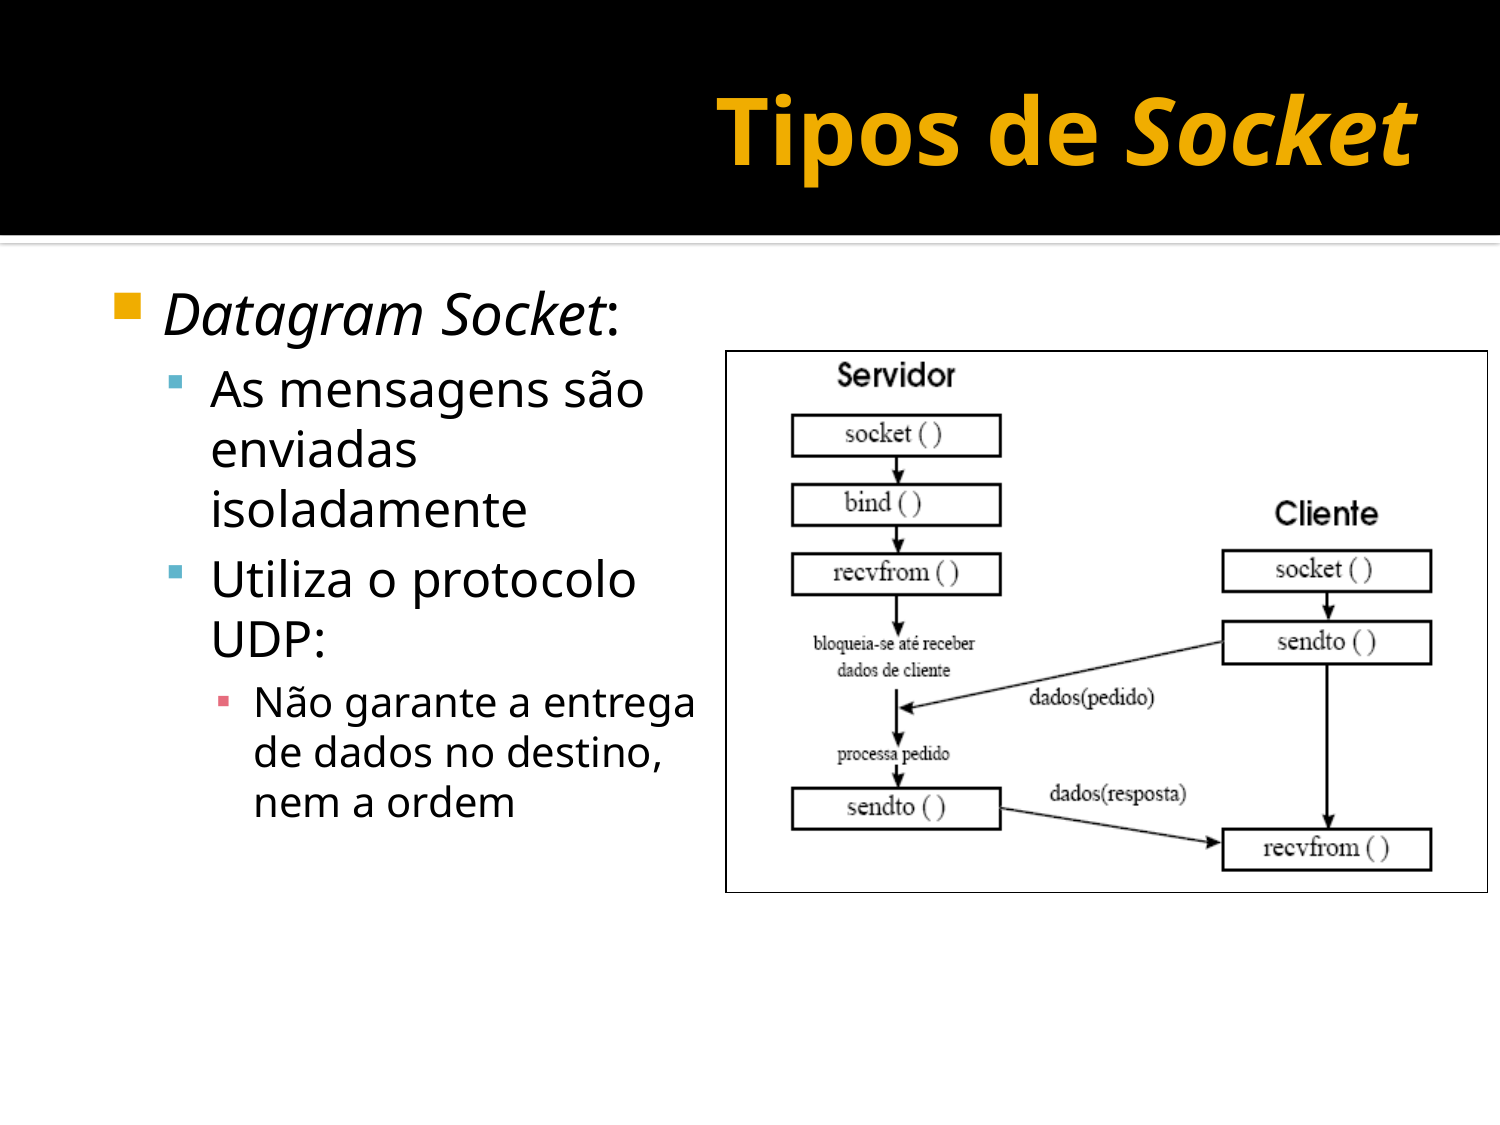

# Tipos de Socket
Datagram Socket:
As mensagens são enviadas isoladamente
Utiliza o protocolo UDP:
Não garante a entrega de dados no destino, nem a ordem